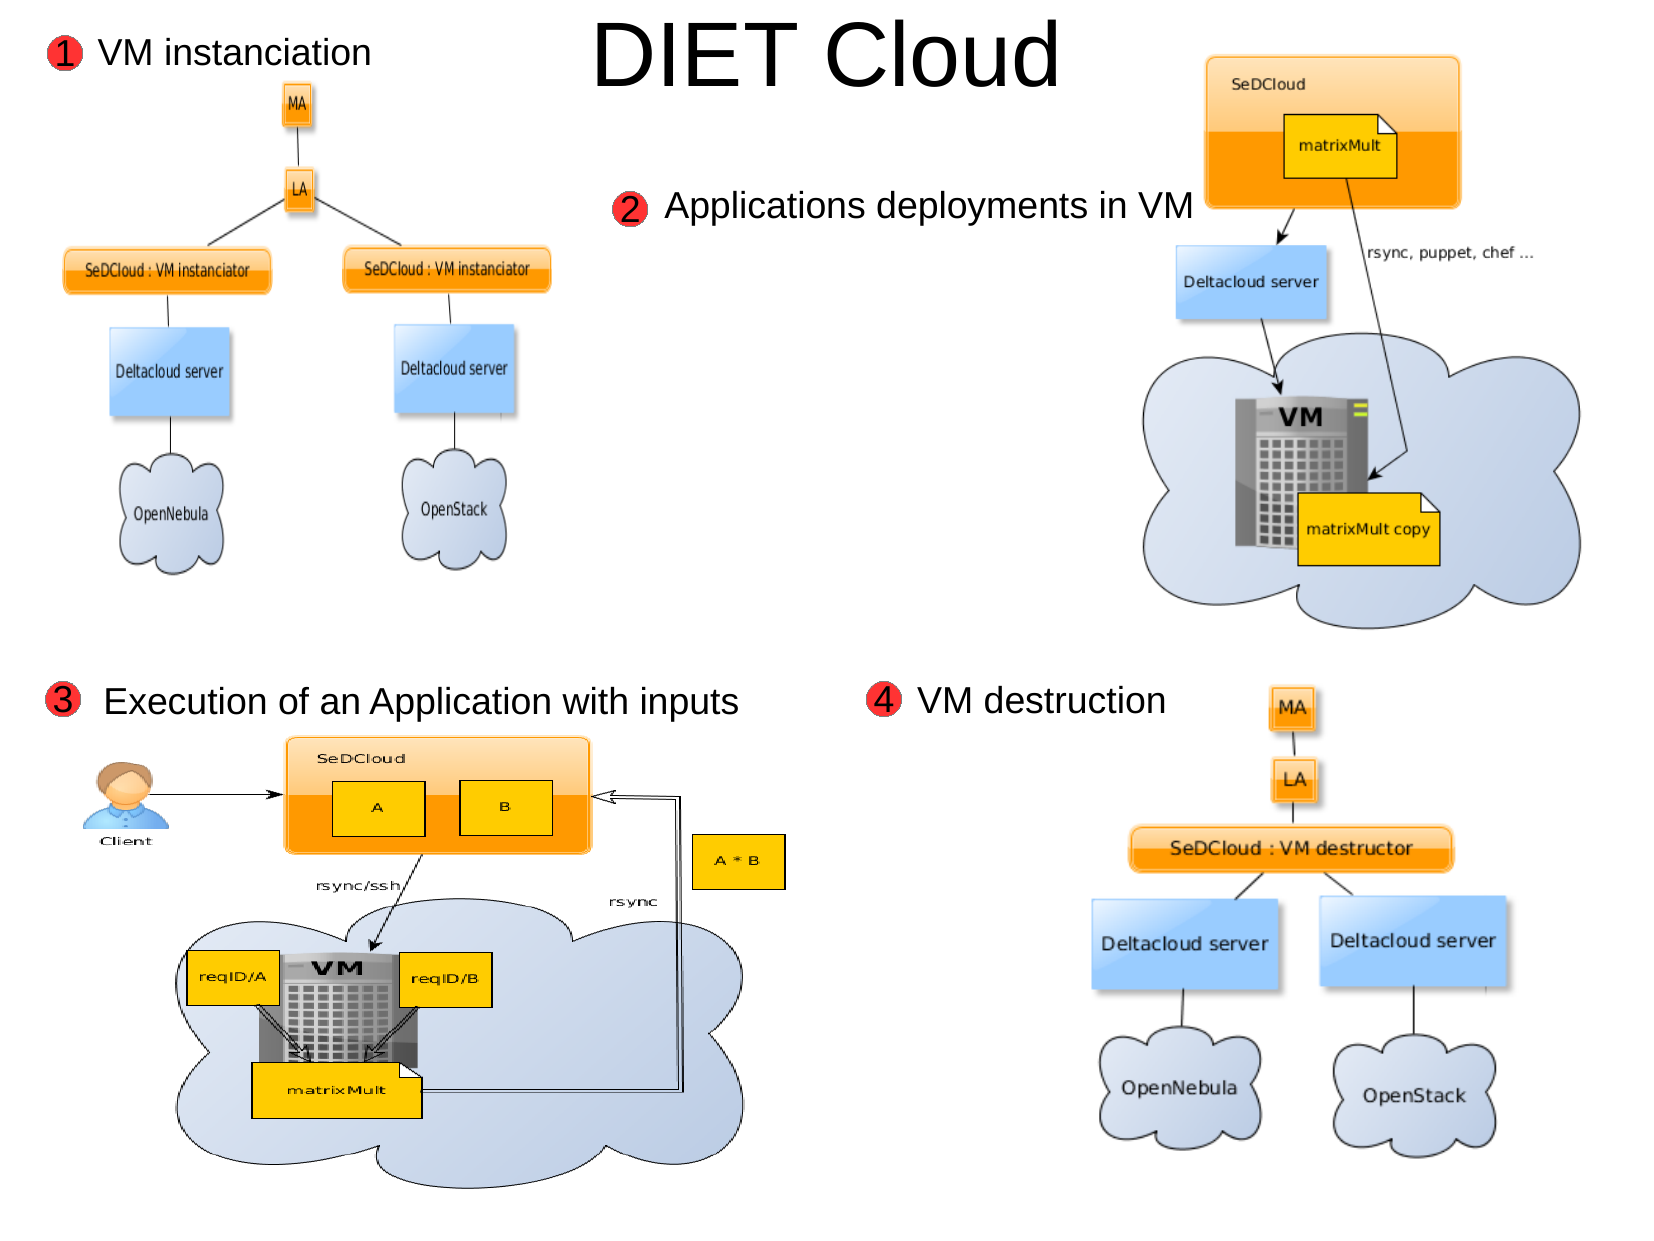

# DIET Cloud
VM instanciation
1
Applications deployments in VM
2
VM destruction
Execution of an Application with inputs
4
3